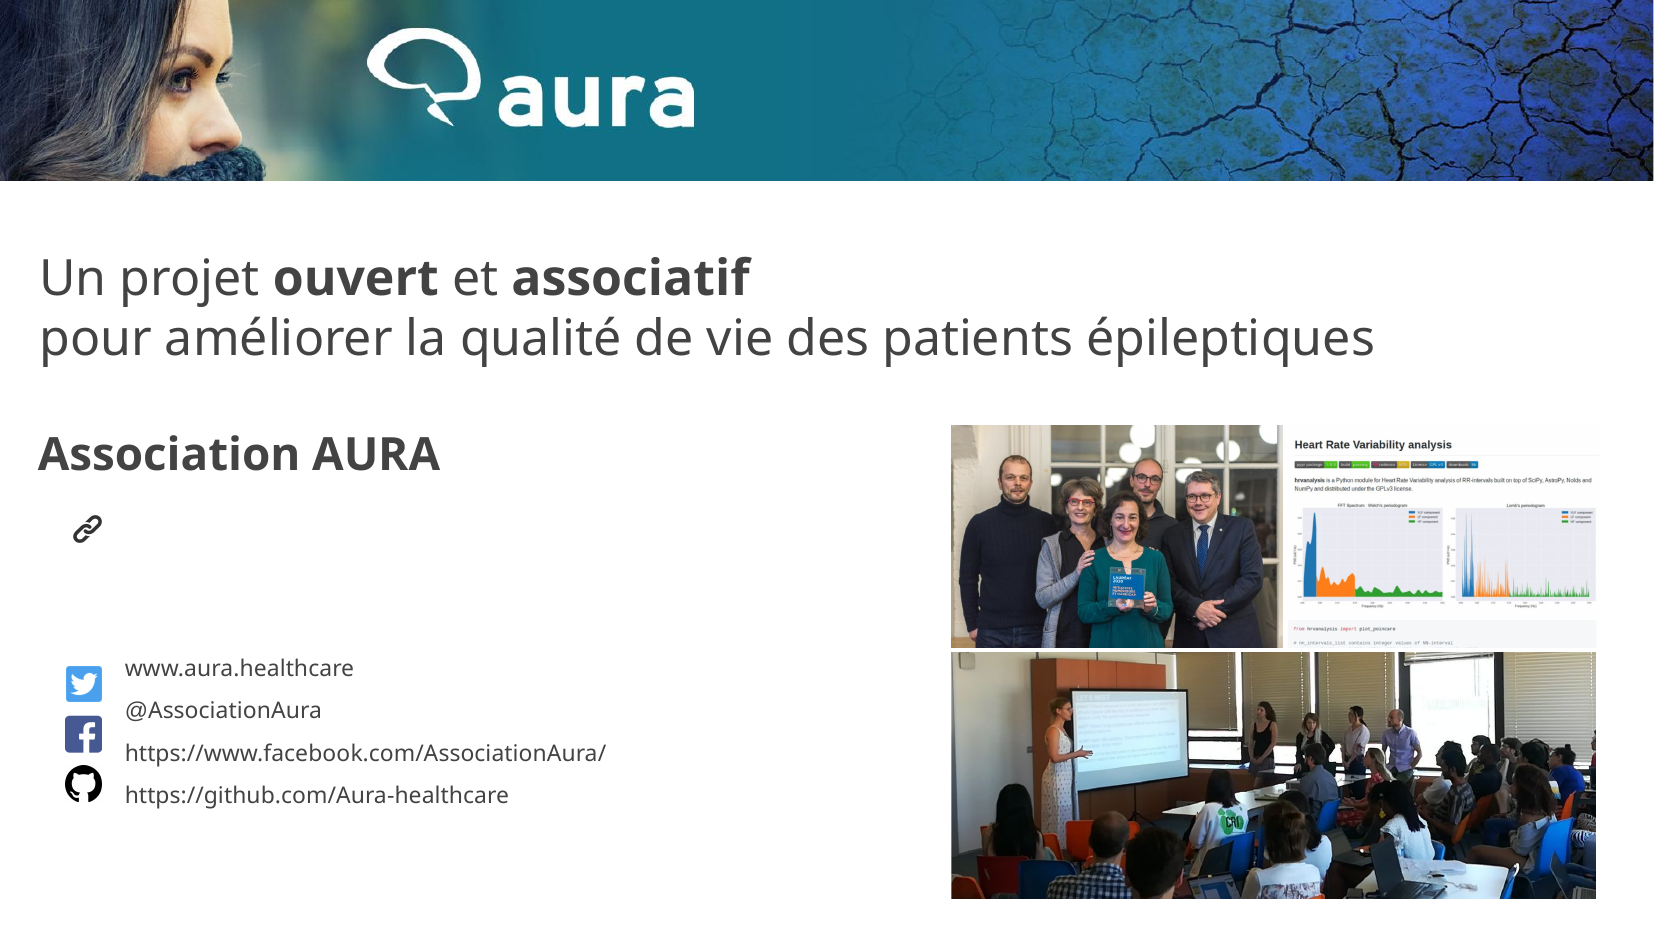

Un projet ouvert et associatif
pour améliorer la qualité de vie des patients épileptiques
Association AURA
www.aura.healthcare
@AssociationAura
https://www.facebook.com/AssociationAura/
https://github.com/Aura-healthcare